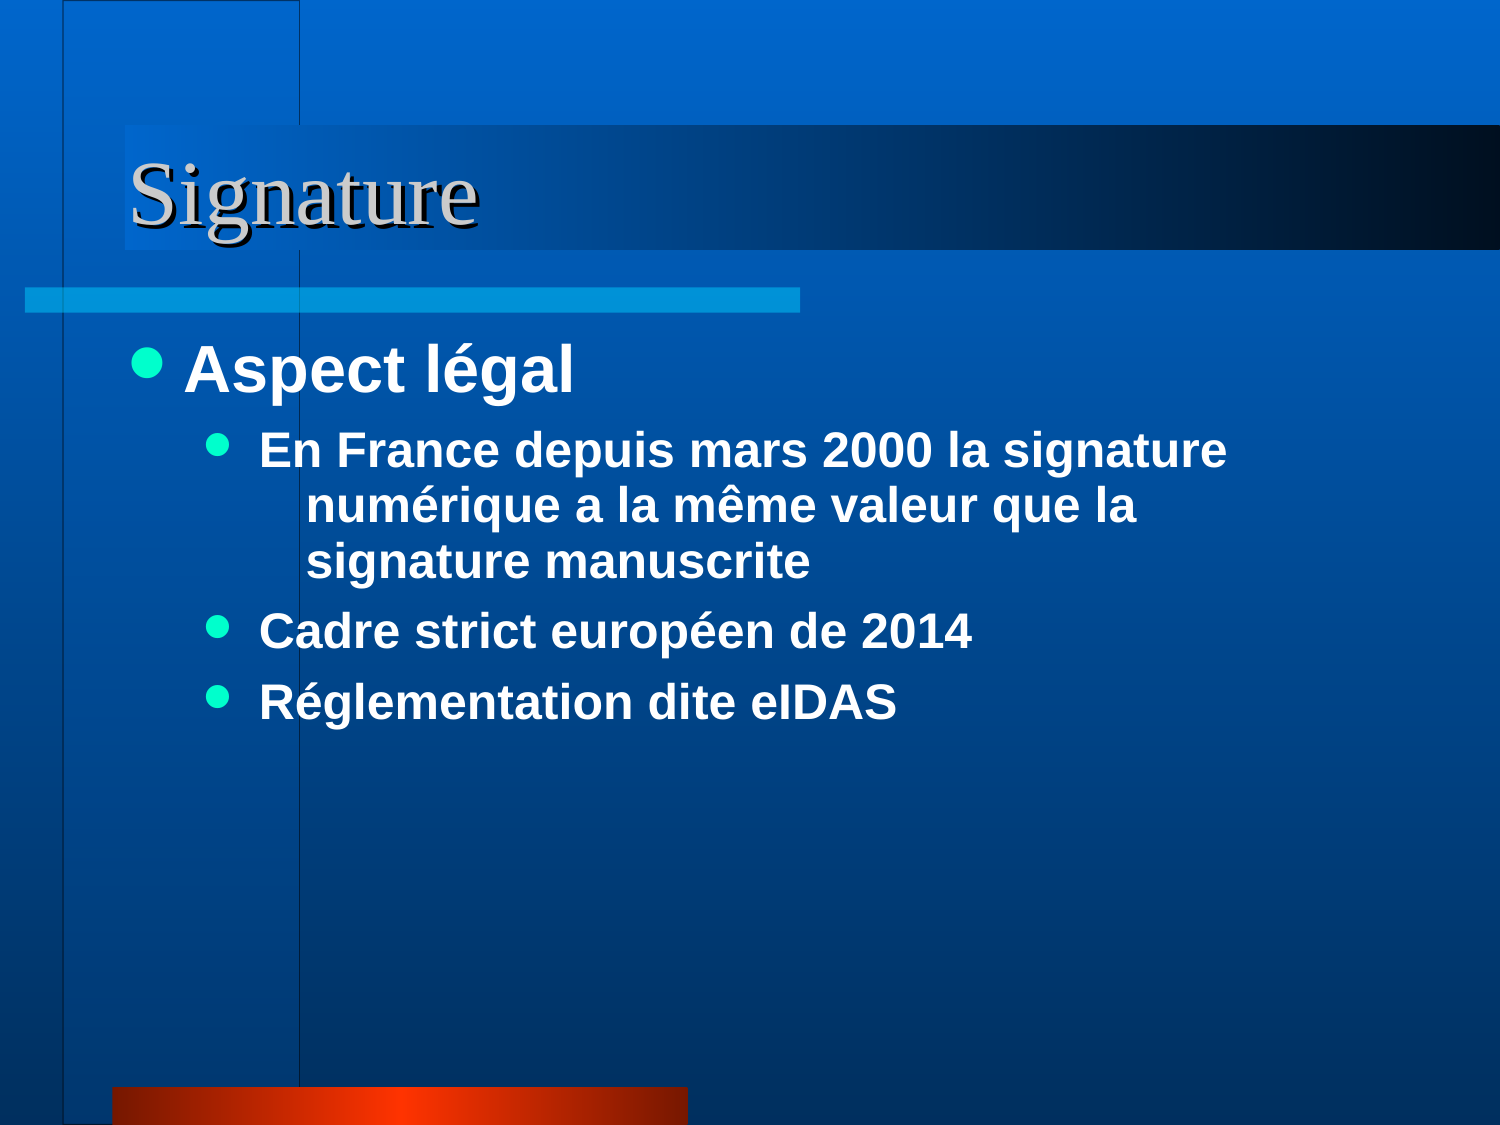

# Signature
Aspect légal
En France depuis mars 2000 la signature numérique a la même valeur que la signature manuscrite
Cadre strict européen de 2014
Réglementation dite eIDAS